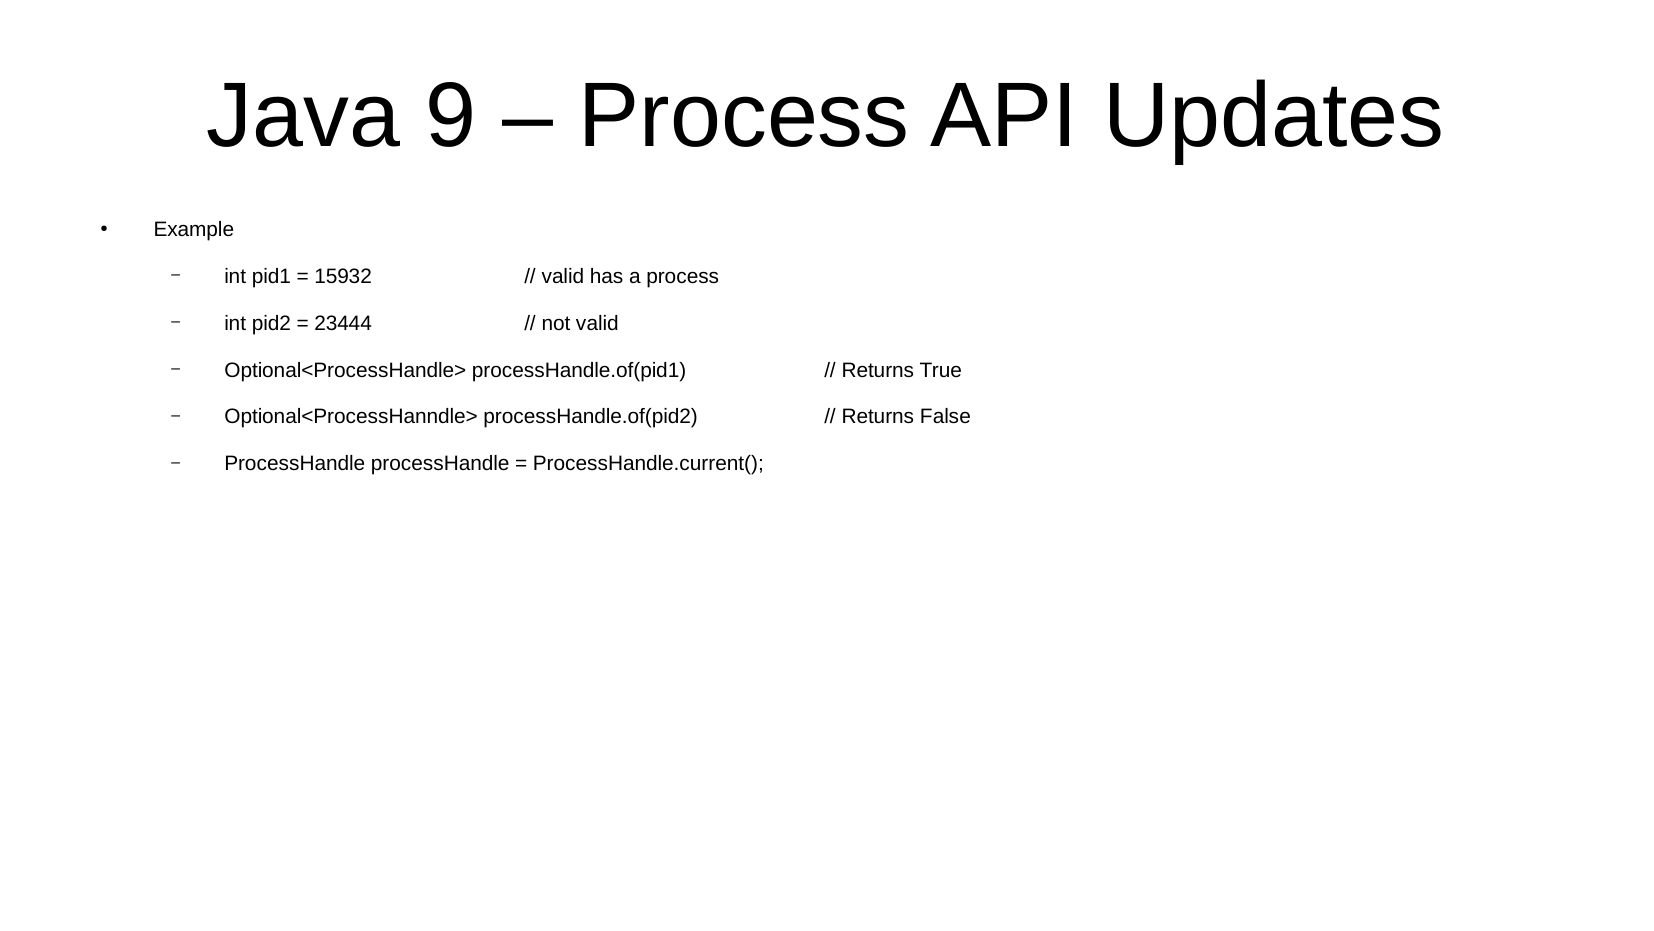

# Java 9 – Process API Updates
Example
int pid1 = 15932			// valid has a process
int pid2 = 23444			// not valid
Optional<ProcessHandle> processHandle.of(pid1) 		// Returns True
Optional<ProcessHanndle> processHandle.of(pid2)		// Returns False
ProcessHandle processHandle = ProcessHandle.current();